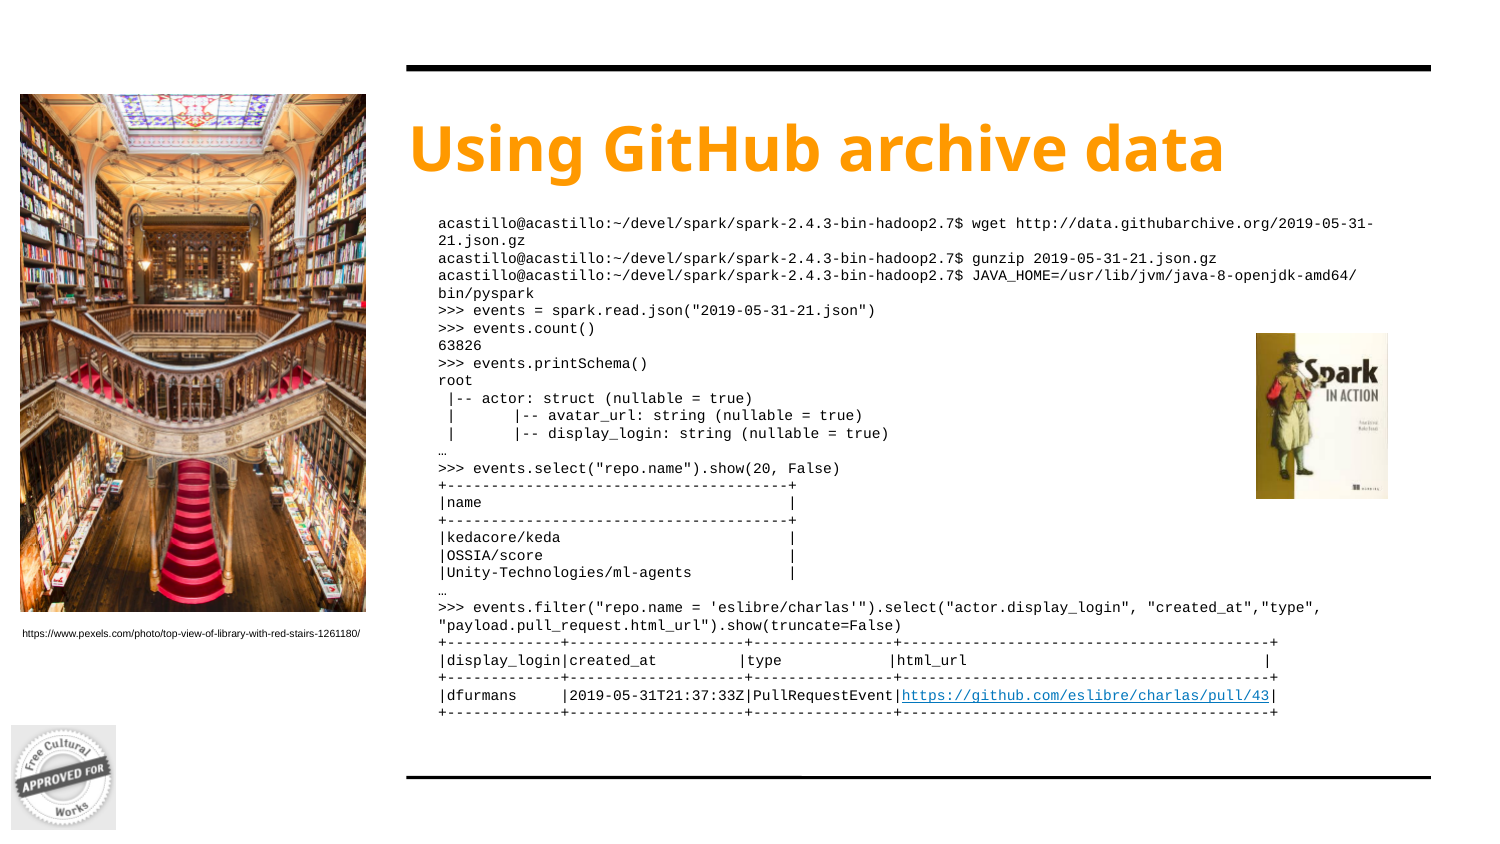

# Using GitHub archive data
acastillo@acastillo:~/devel/spark/spark-2.4.3-bin-hadoop2.7$ wget http://data.githubarchive.org/2019-05-31-21.json.gz
acastillo@acastillo:~/devel/spark/spark-2.4.3-bin-hadoop2.7$ gunzip 2019-05-31-21.json.gz
acastillo@acastillo:~/devel/spark/spark-2.4.3-bin-hadoop2.7$ JAVA_HOME=/usr/lib/jvm/java-8-openjdk-amd64/ bin/pyspark
>>> events = spark.read.json("2019-05-31-21.json")
>>> events.count()
63826
>>> events.printSchema()
root
 |-- actor: struct (nullable = true)
 |	|-- avatar_url: string (nullable = true)
 |	|-- display_login: string (nullable = true)
…
>>> events.select("repo.name").show(20, False)
+---------------------------------------+
|name |
+---------------------------------------+
|kedacore/keda |
|OSSIA/score |
|Unity-Technologies/ml-agents |
…
>>> events.filter("repo.name = 'eslibre/charlas'").select("actor.display_login", "created_at","type", "payload.pull_request.html_url").show(truncate=False)
+-------------+--------------------+----------------+------------------------------------------+
|display_login|created_at 	|type 	|html_url 	|
+-------------+--------------------+----------------+------------------------------------------+
|dfurmans |2019-05-31T21:37:33Z|PullRequestEvent|https://github.com/eslibre/charlas/pull/43|
+-------------+--------------------+----------------+------------------------------------------+
https://www.pexels.com/photo/top-view-of-library-with-red-stairs-1261180/